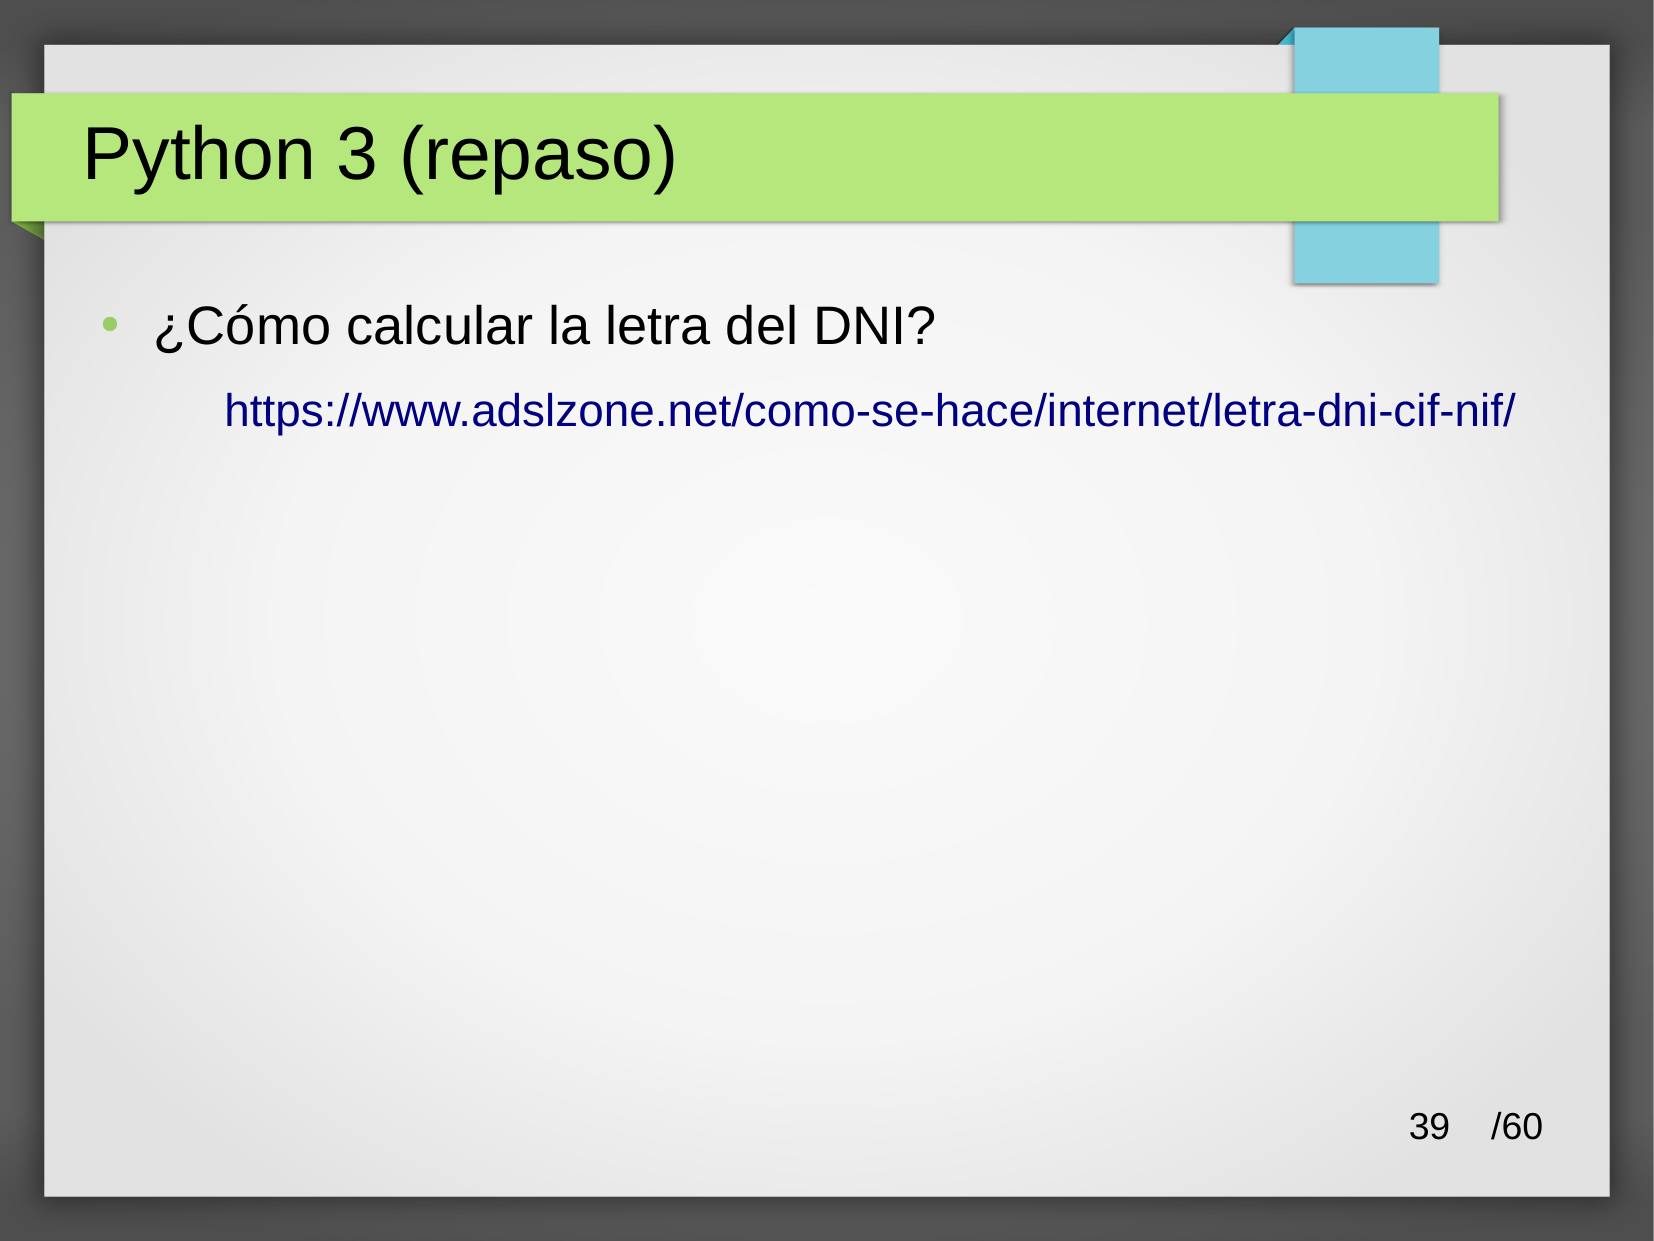

# Python 3 (repaso)
¿Cómo calcular la letra del DNI?
https://www.adslzone.net/como-se-hace/internet/letra-dni-cif-nif/
/60